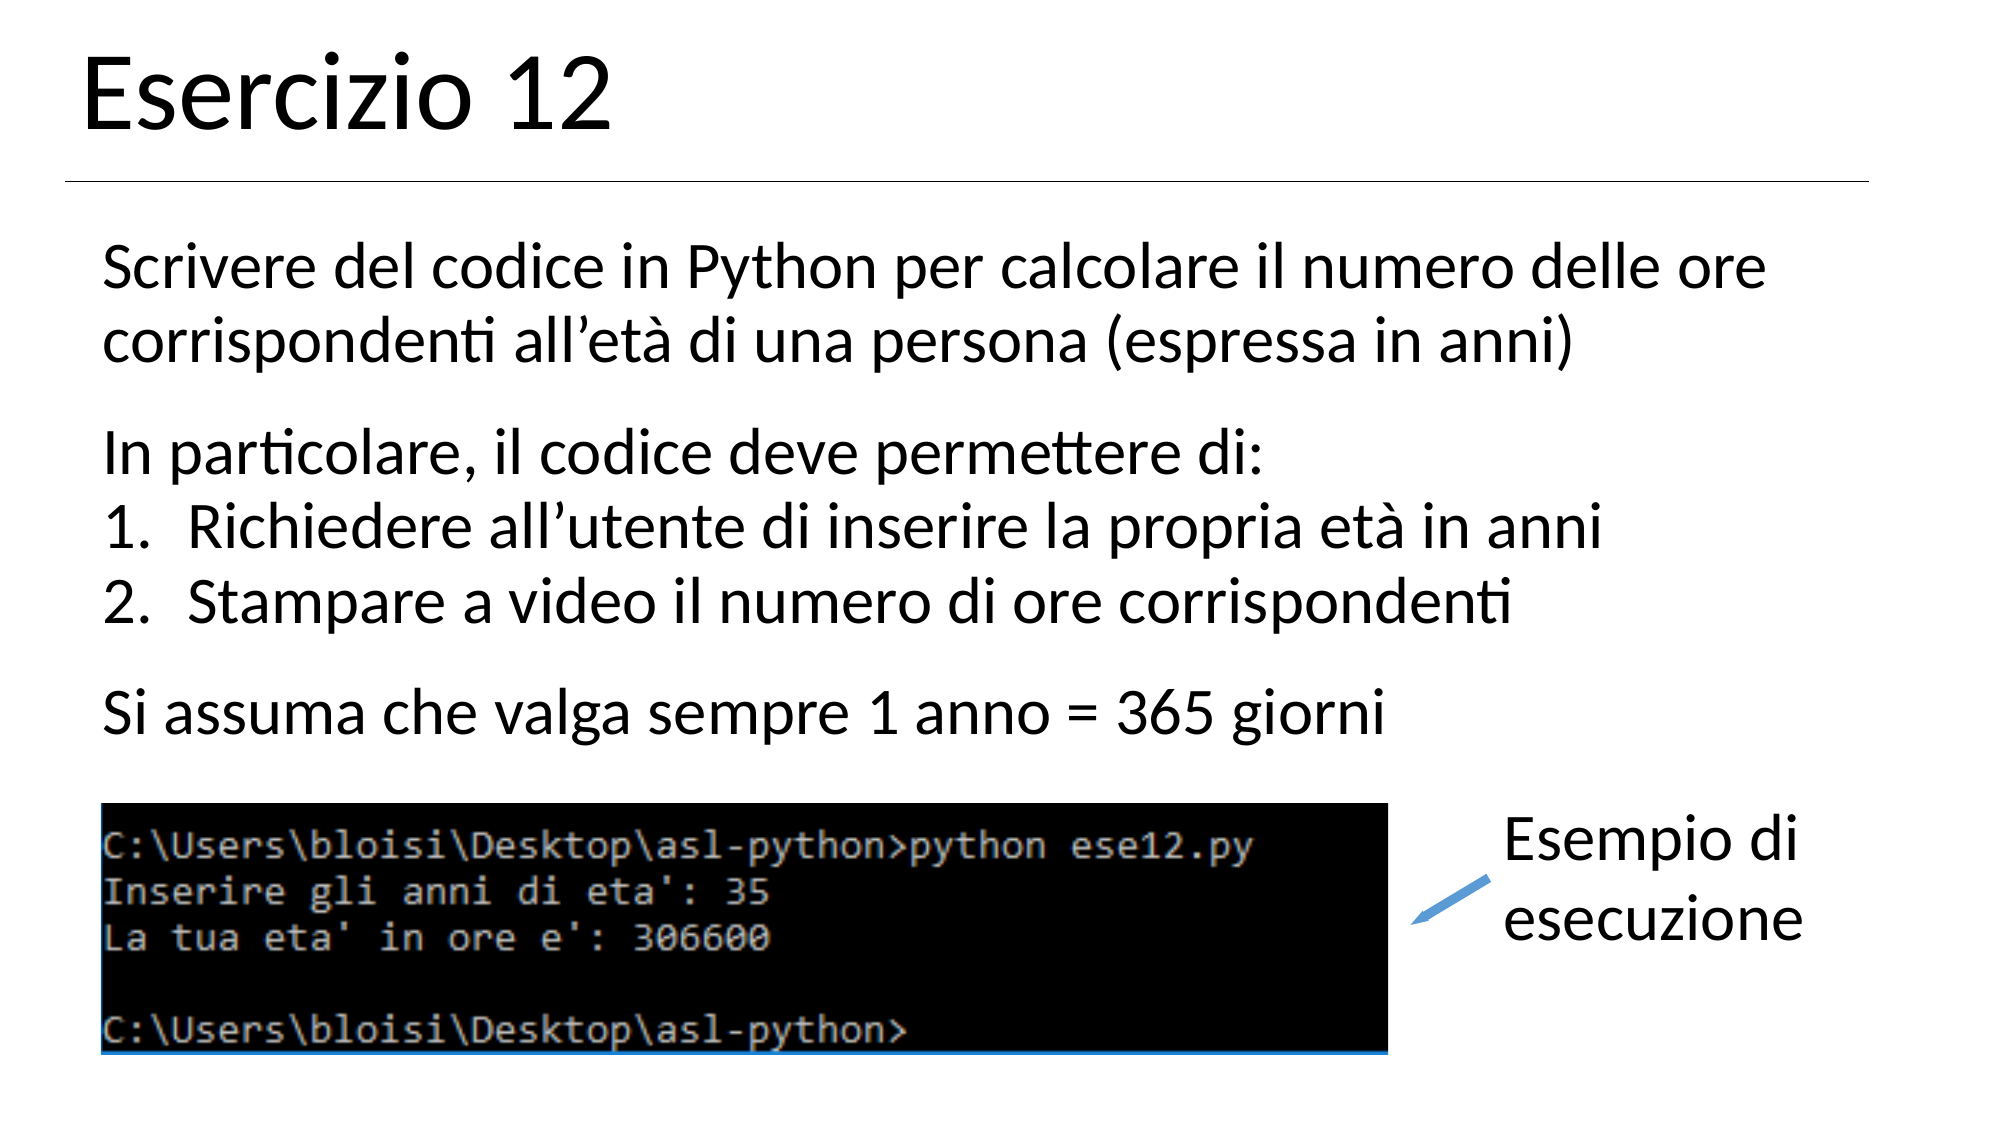

Esercizio 12
Scrivere del codice in Python per calcolare il numero delle ore corrispondenti all’età di una persona (espressa in anni)
In particolare, il codice deve permettere di:
Richiedere all’utente di inserire la propria età in anni
Stampare a video il numero di ore corrispondenti
Si assuma che valga sempre 1 anno = 365 giorni
Esempio di esecuzione